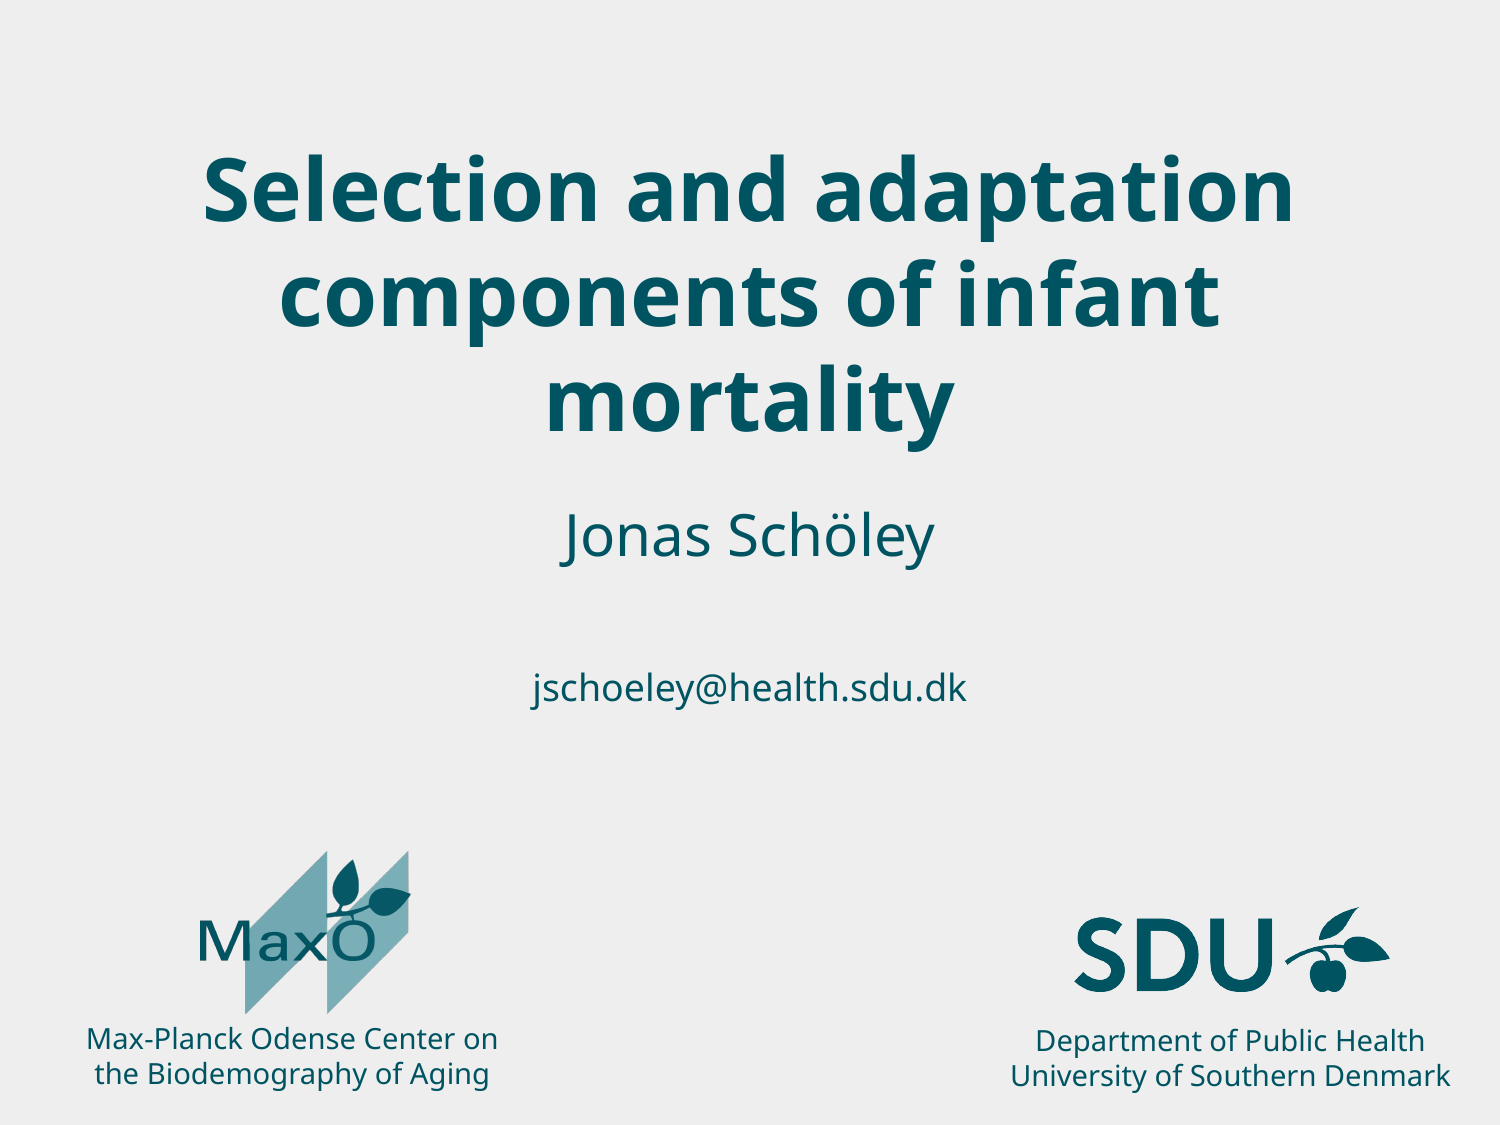

# Selection and adaptation components of infant mortality
Jonas Schöley
jschoeley@health.sdu.dk
Max-Planck Odense Center on the Biodemography of Aging
Department of Public Health
University of Southern Denmark